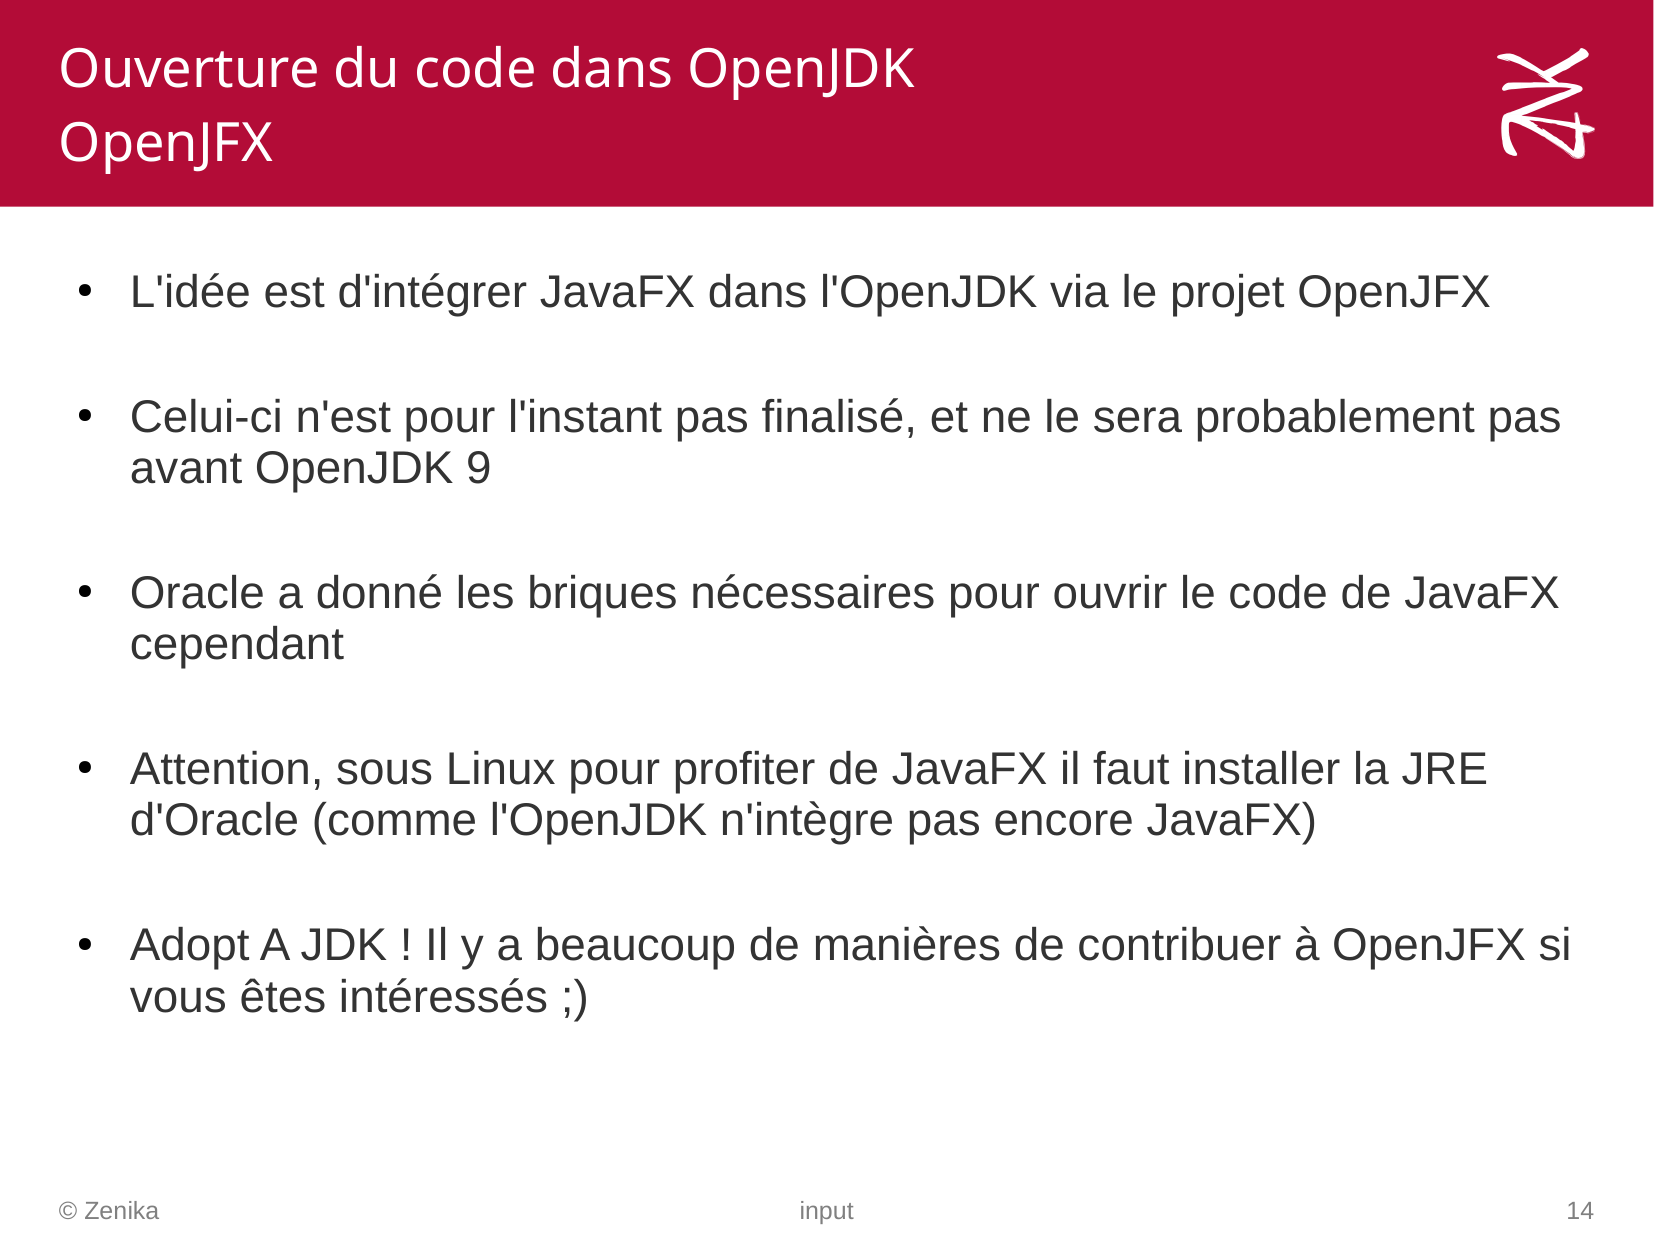

# Ouverture du code dans OpenJDK OpenJFX
L'idée est d'intégrer JavaFX dans l'OpenJDK via le projet OpenJFX
Celui-ci n'est pour l'instant pas finalisé, et ne le sera probablement pas avant OpenJDK 9
Oracle a donné les briques nécessaires pour ouvrir le code de JavaFX cependant
Attention, sous Linux pour profiter de JavaFX il faut installer la JRE d'Oracle (comme l'OpenJDK n'intègre pas encore JavaFX)
Adopt A JDK ! Il y a beaucoup de manières de contribuer à OpenJFX si vous êtes intéressés ;)